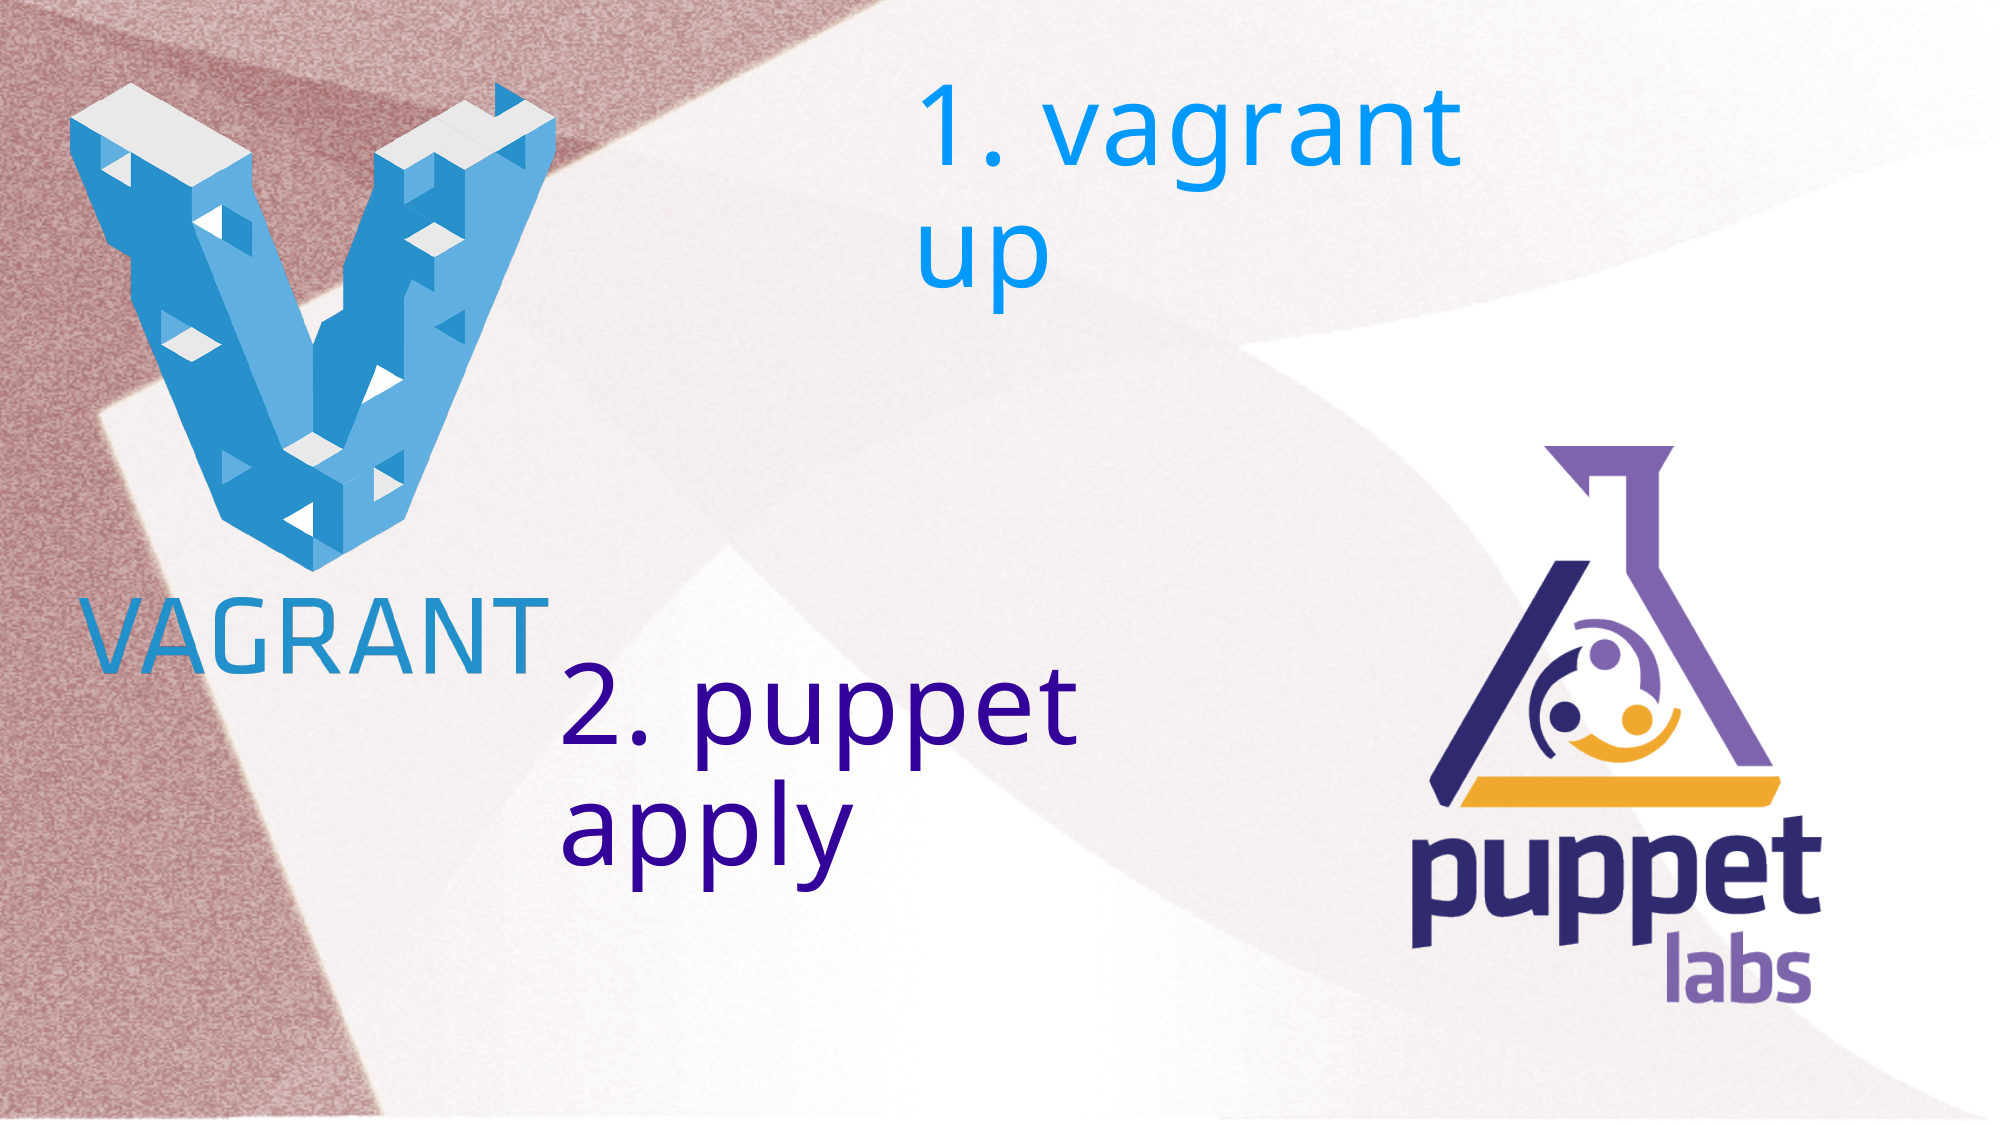

1. vagrant up
# 2. puppet apply